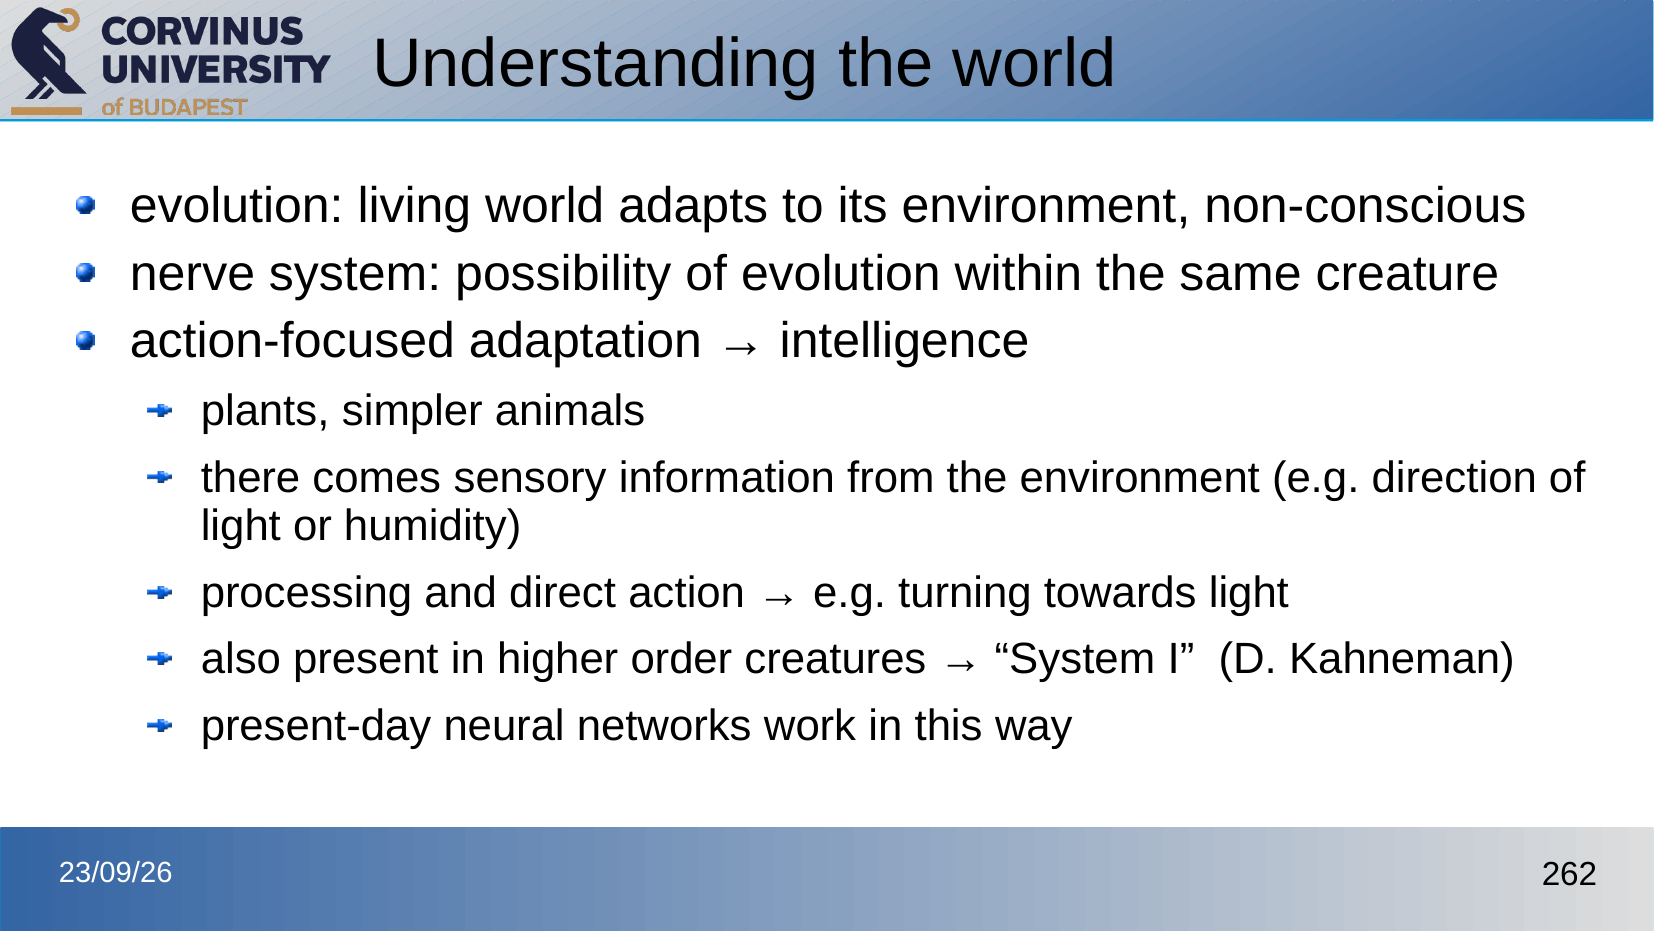

# Understanding the world
evolution: living world adapts to its environment, non-conscious
nerve system: possibility of evolution within the same creature
action-focused adaptation → intelligence
plants, simpler animals
there comes sensory information from the environment (e.g. direction of light or humidity)
processing and direct action → e.g. turning towards light
also present in higher order creatures → “System I” (D. Kahneman)
present-day neural networks work in this way